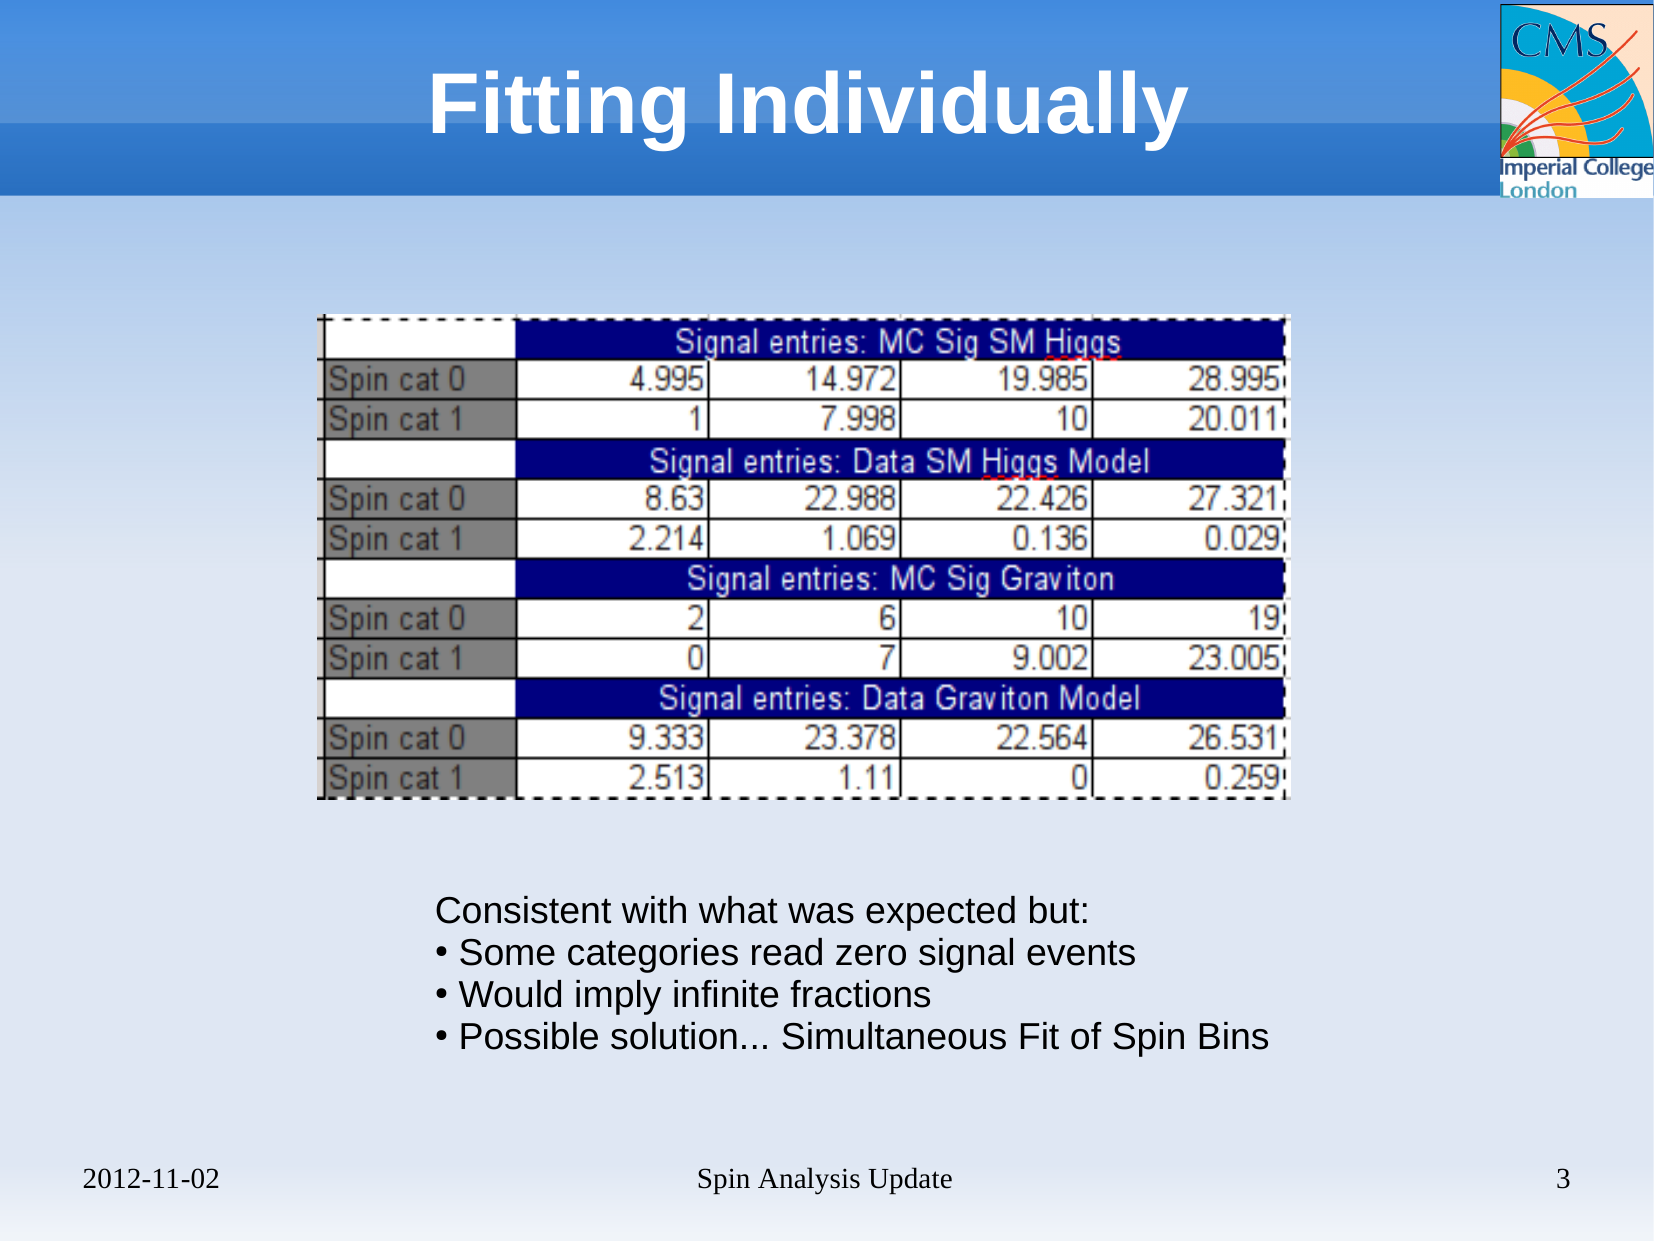

# Fitting Individually
Consistent with what was expected but:
 Some categories read zero signal events
 Would imply infinite fractions
 Possible solution... Simultaneous Fit of Spin Bins
2012-11-02
Spin Analysis Update
3